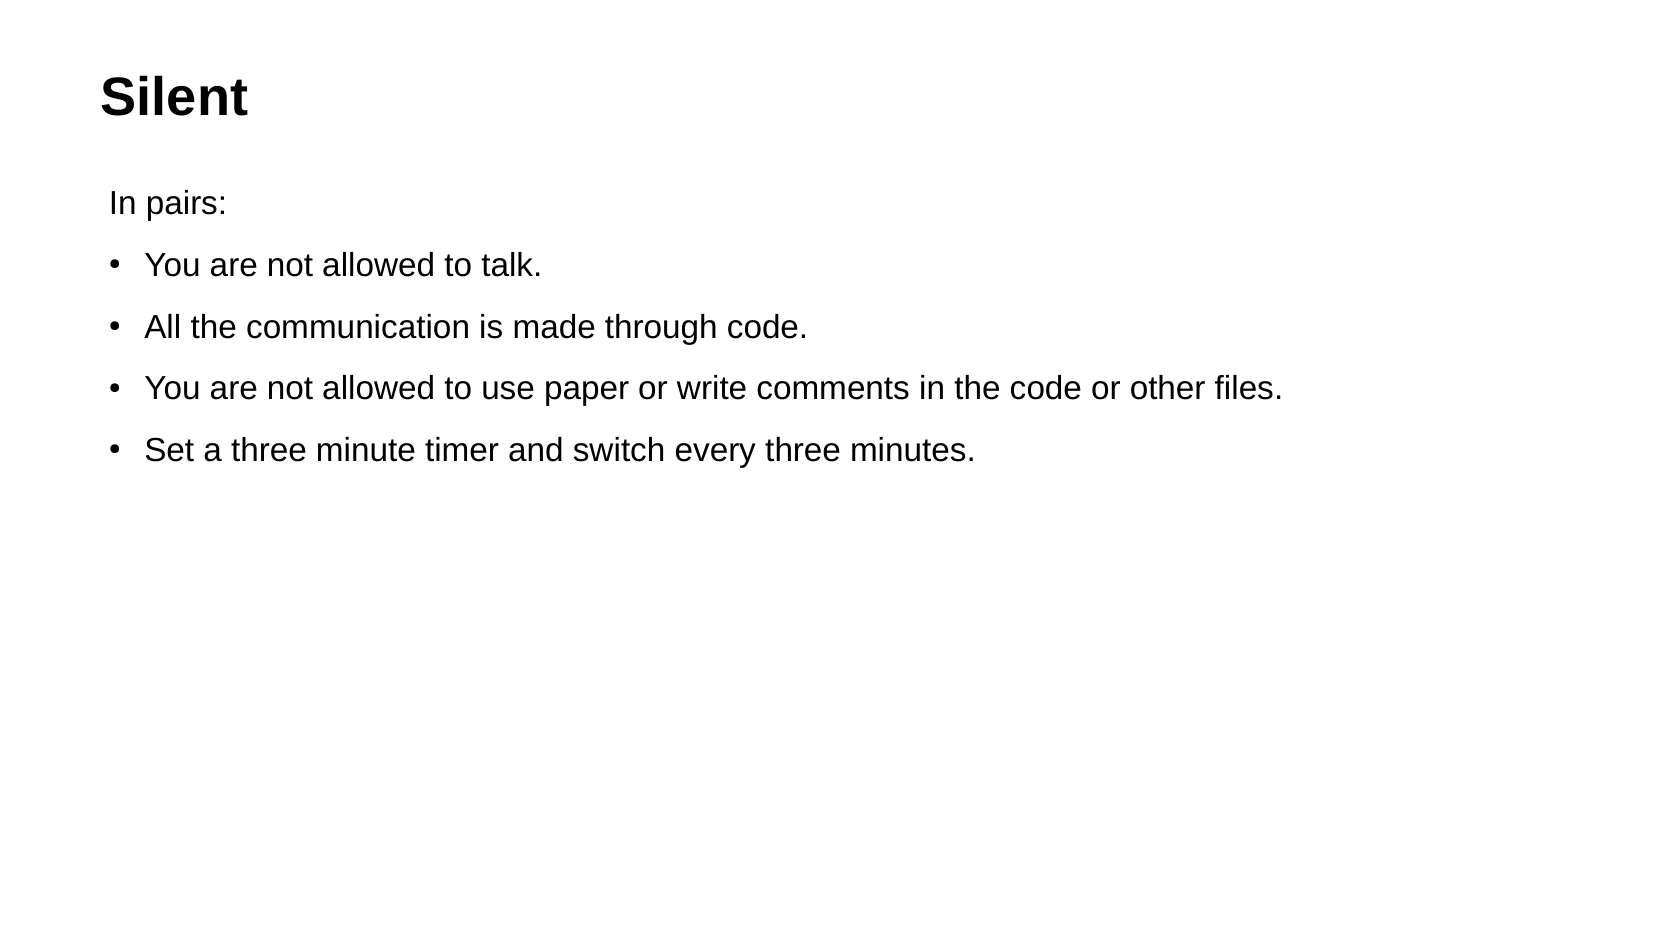

Silent
In pairs:
You are not allowed to talk.
All the communication is made through code.
You are not allowed to use paper or write comments in the code or other files.
Set a three minute timer and switch every three minutes.